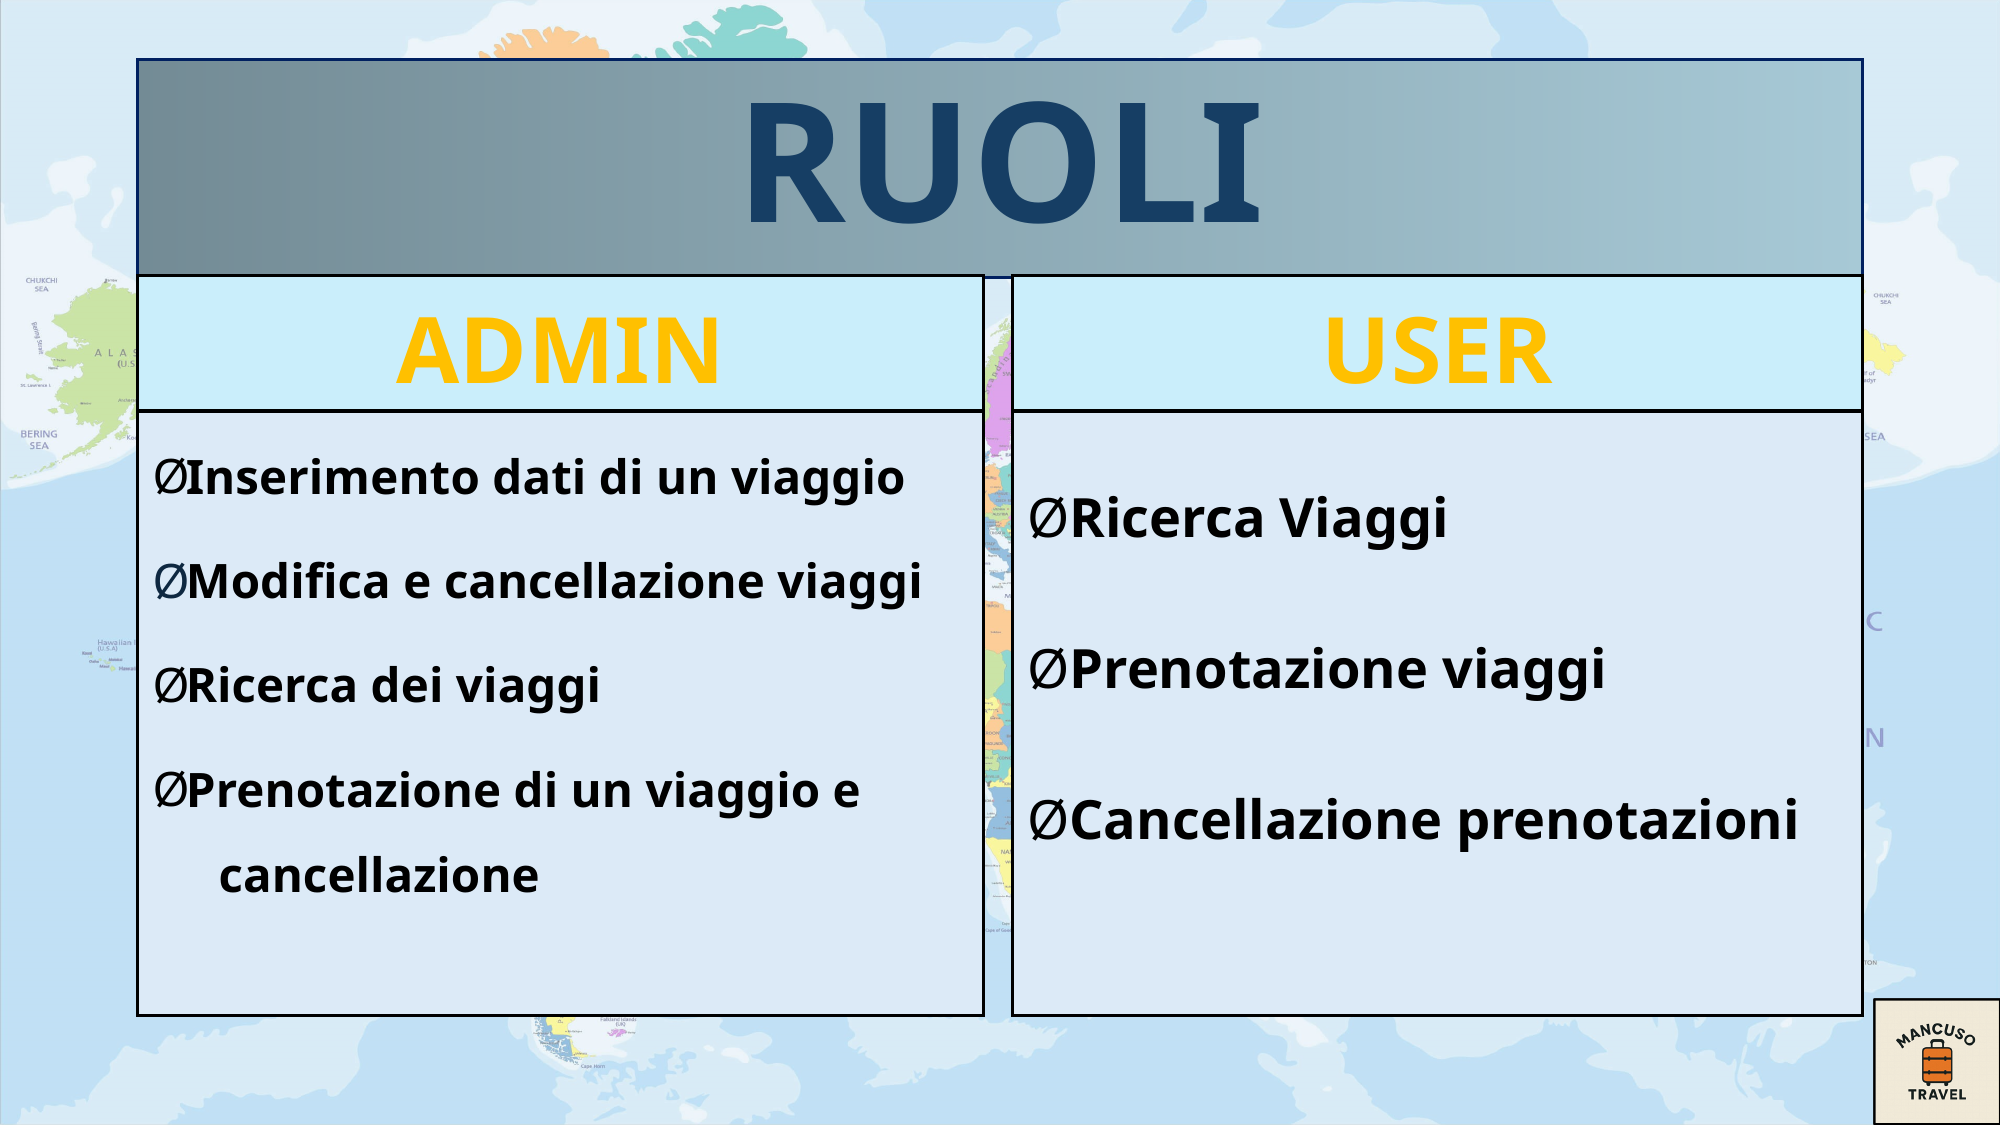

# RUOLI
ADMIN
USER
Inserimento dati di un viaggio
Modifica e cancellazione viaggi
Ricerca dei viaggi
Prenotazione di un viaggio e cancellazione
Ricerca Viaggi
Prenotazione viaggi
Cancellazione prenotazioni